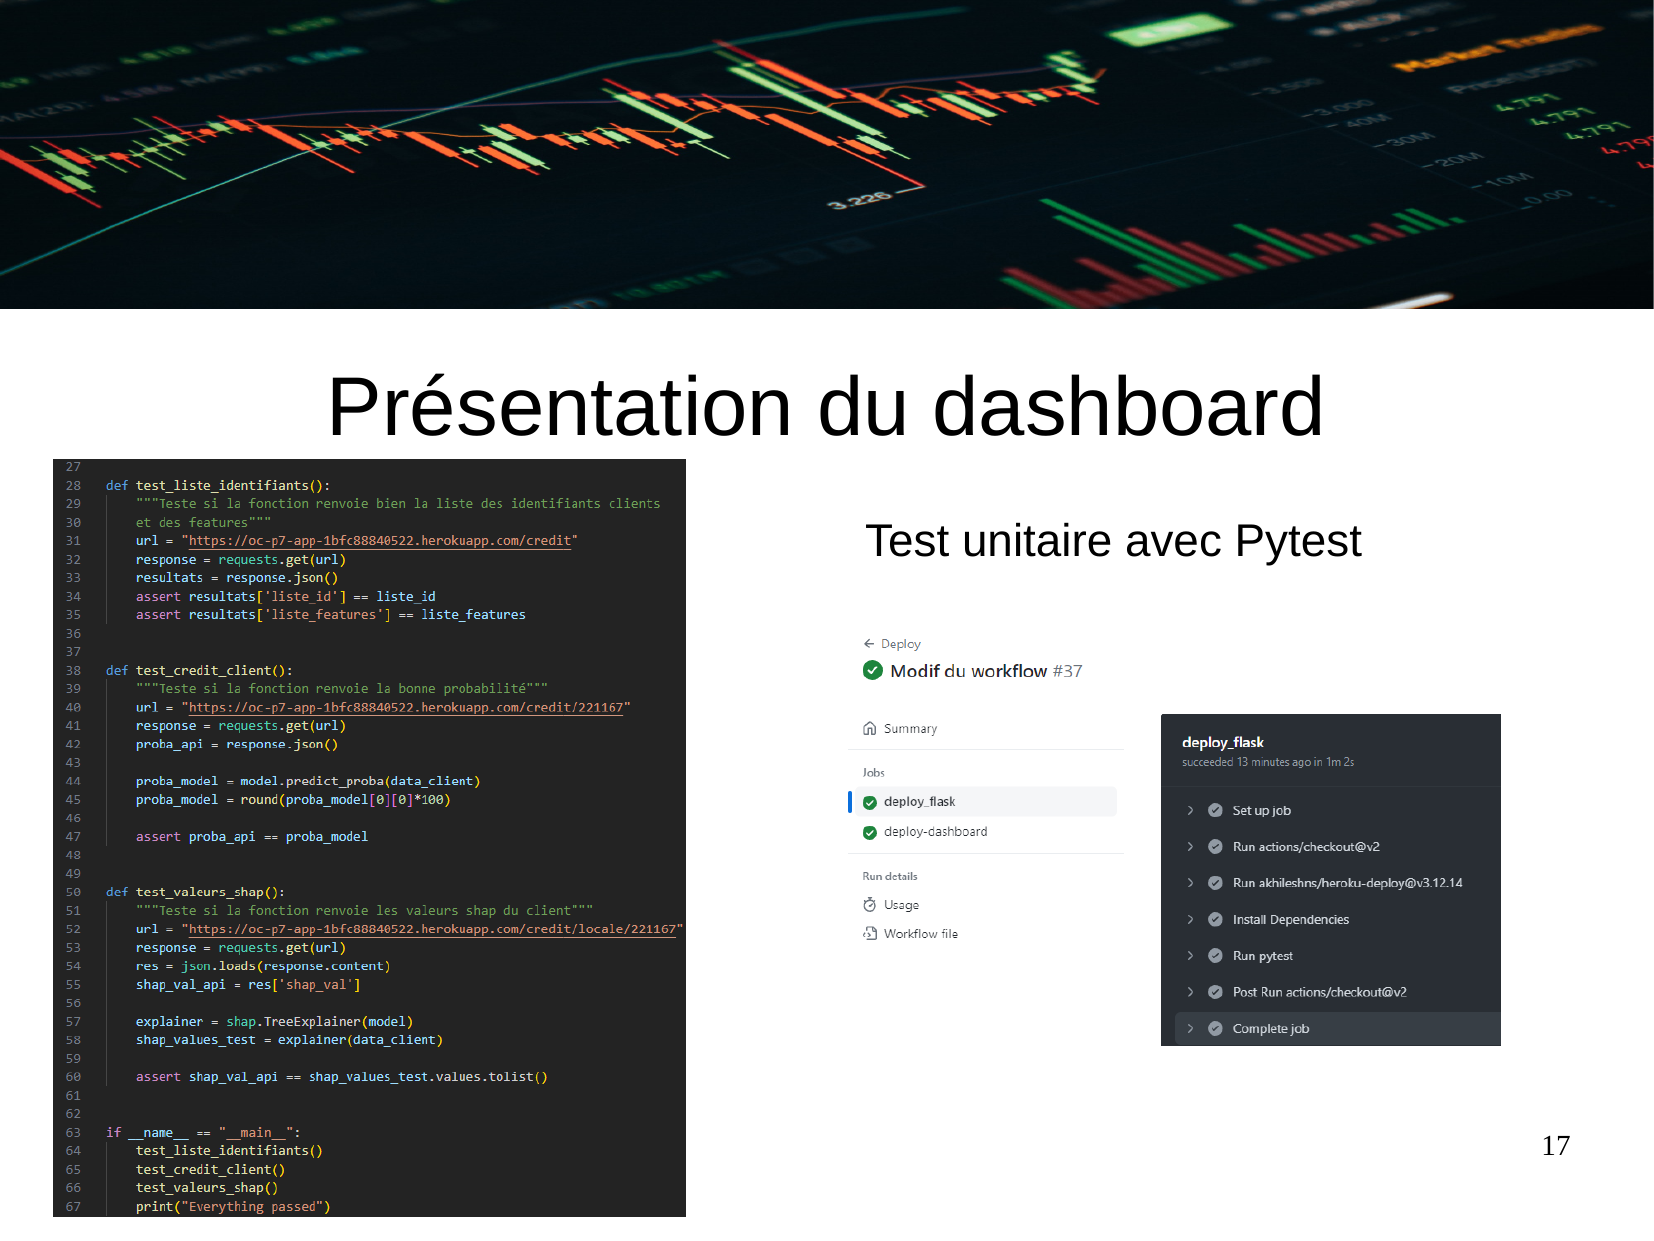

Présentation du dashboard
Test unitaire avec Pytest
17